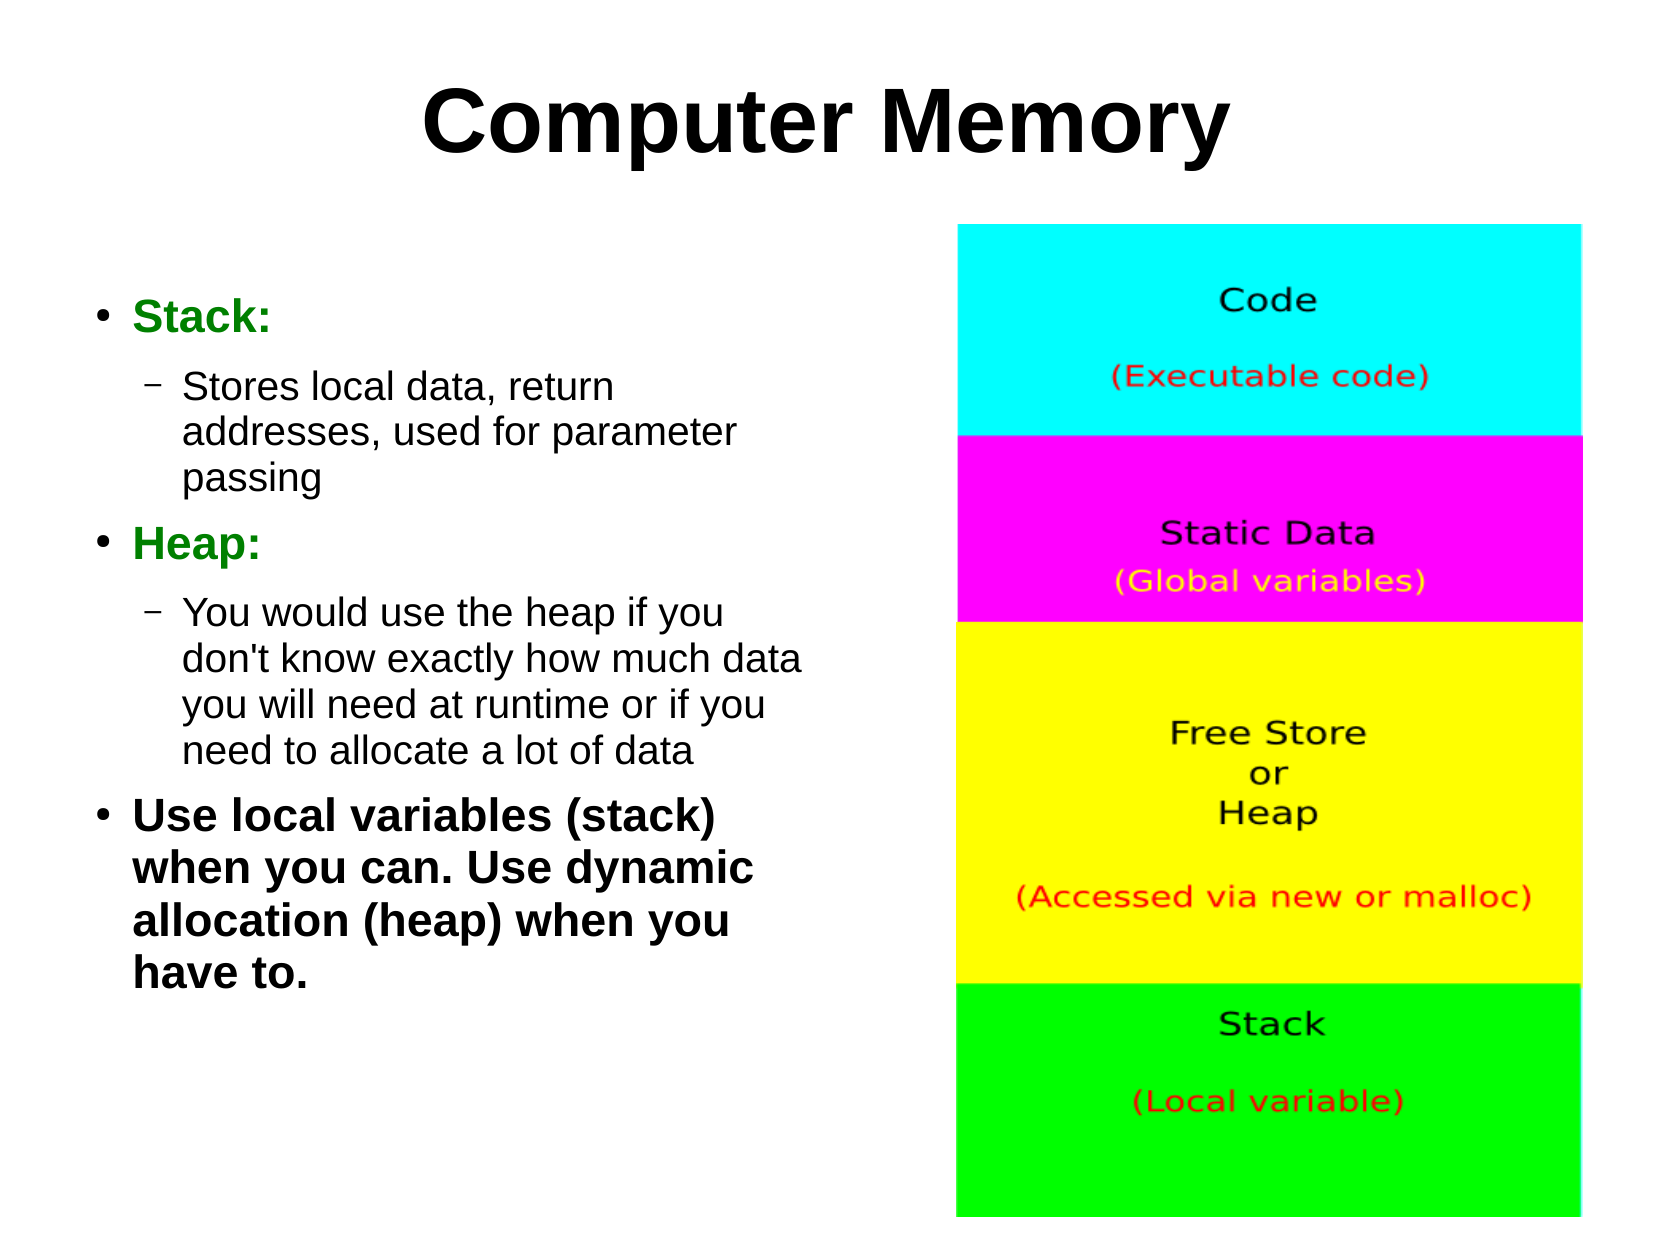

# Computer Memory
Stack:
Stores local data, return addresses, used for parameter passing
Heap:
You would use the heap if you don't know exactly how much data you will need at runtime or if you need to allocate a lot of data
Use local variables (stack) when you can. Use dynamic allocation (heap) when you have to.